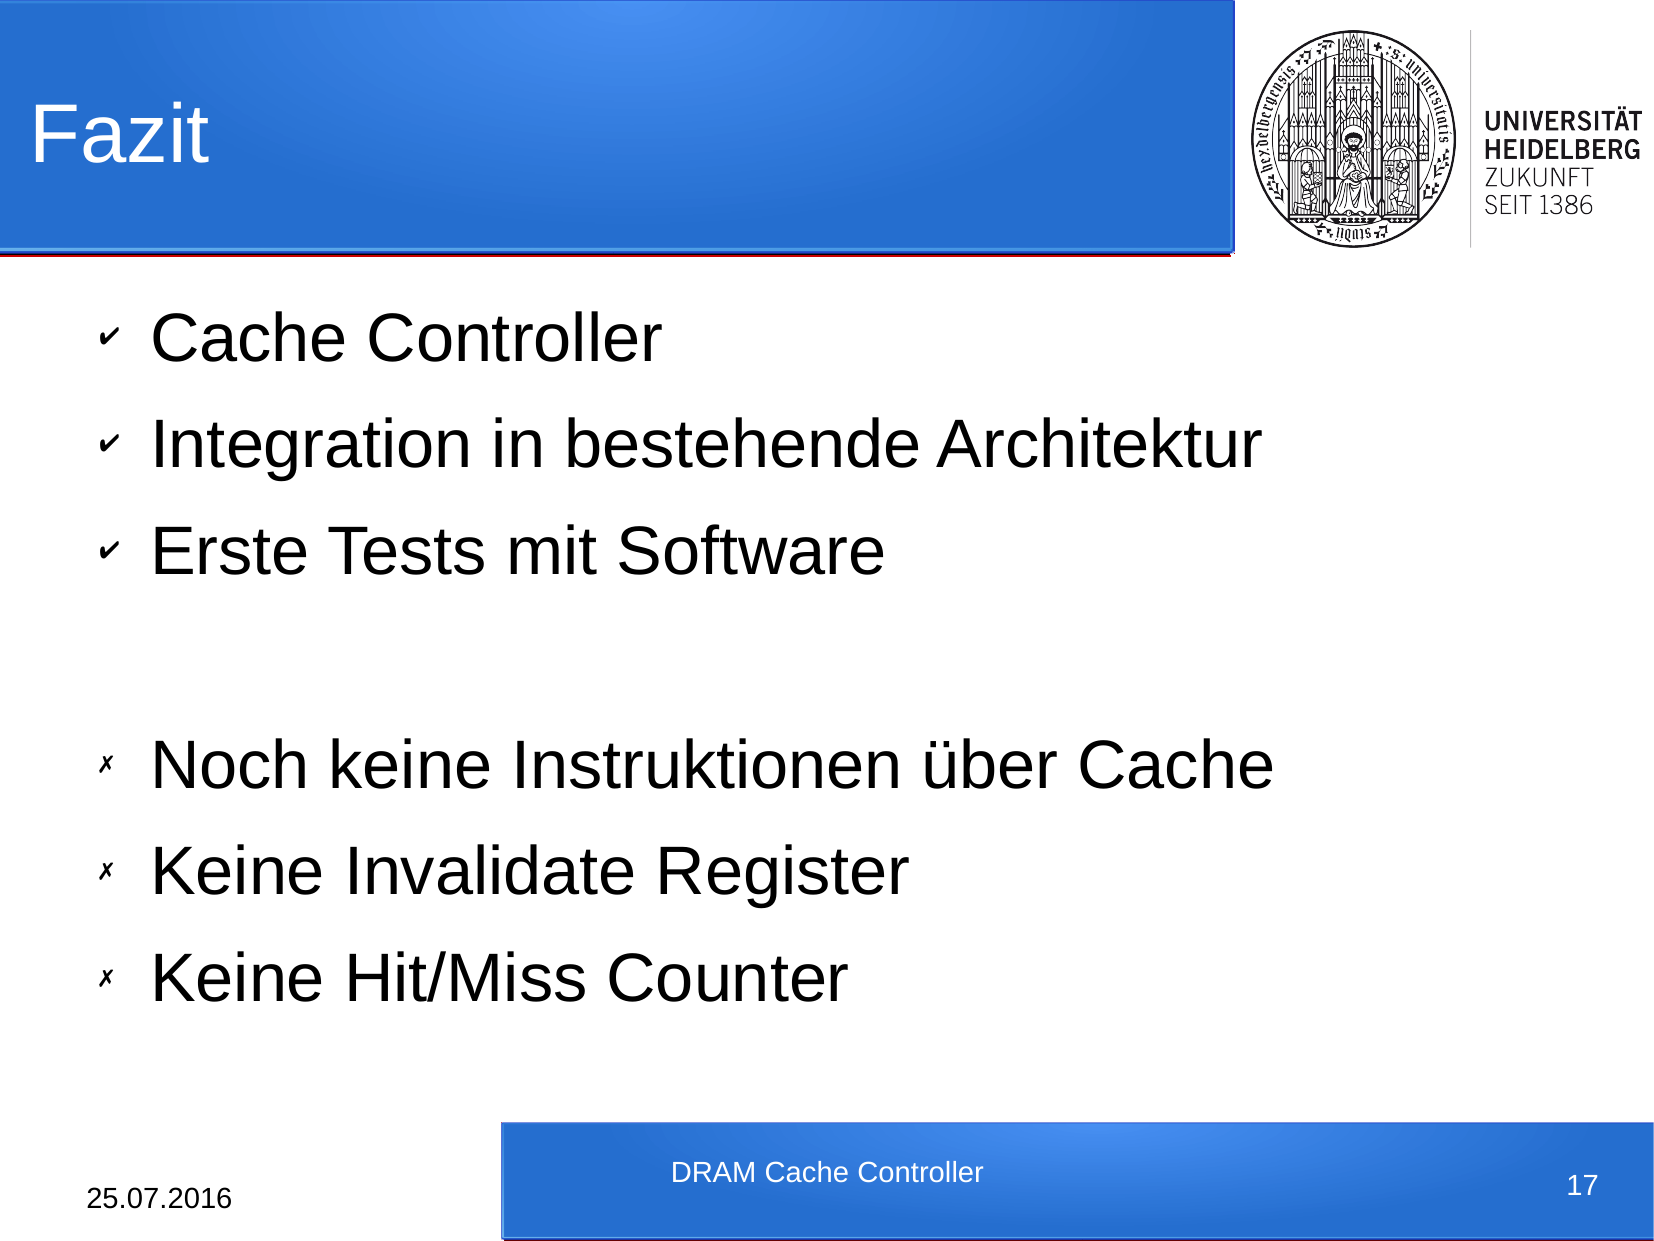

# Fazit
Cache Controller
Integration in bestehende Architektur
Erste Tests mit Software
Noch keine Instruktionen über Cache
Keine Invalidate Register
Keine Hit/Miss Counter
DRAM Cache Controller
17
25.07.2016